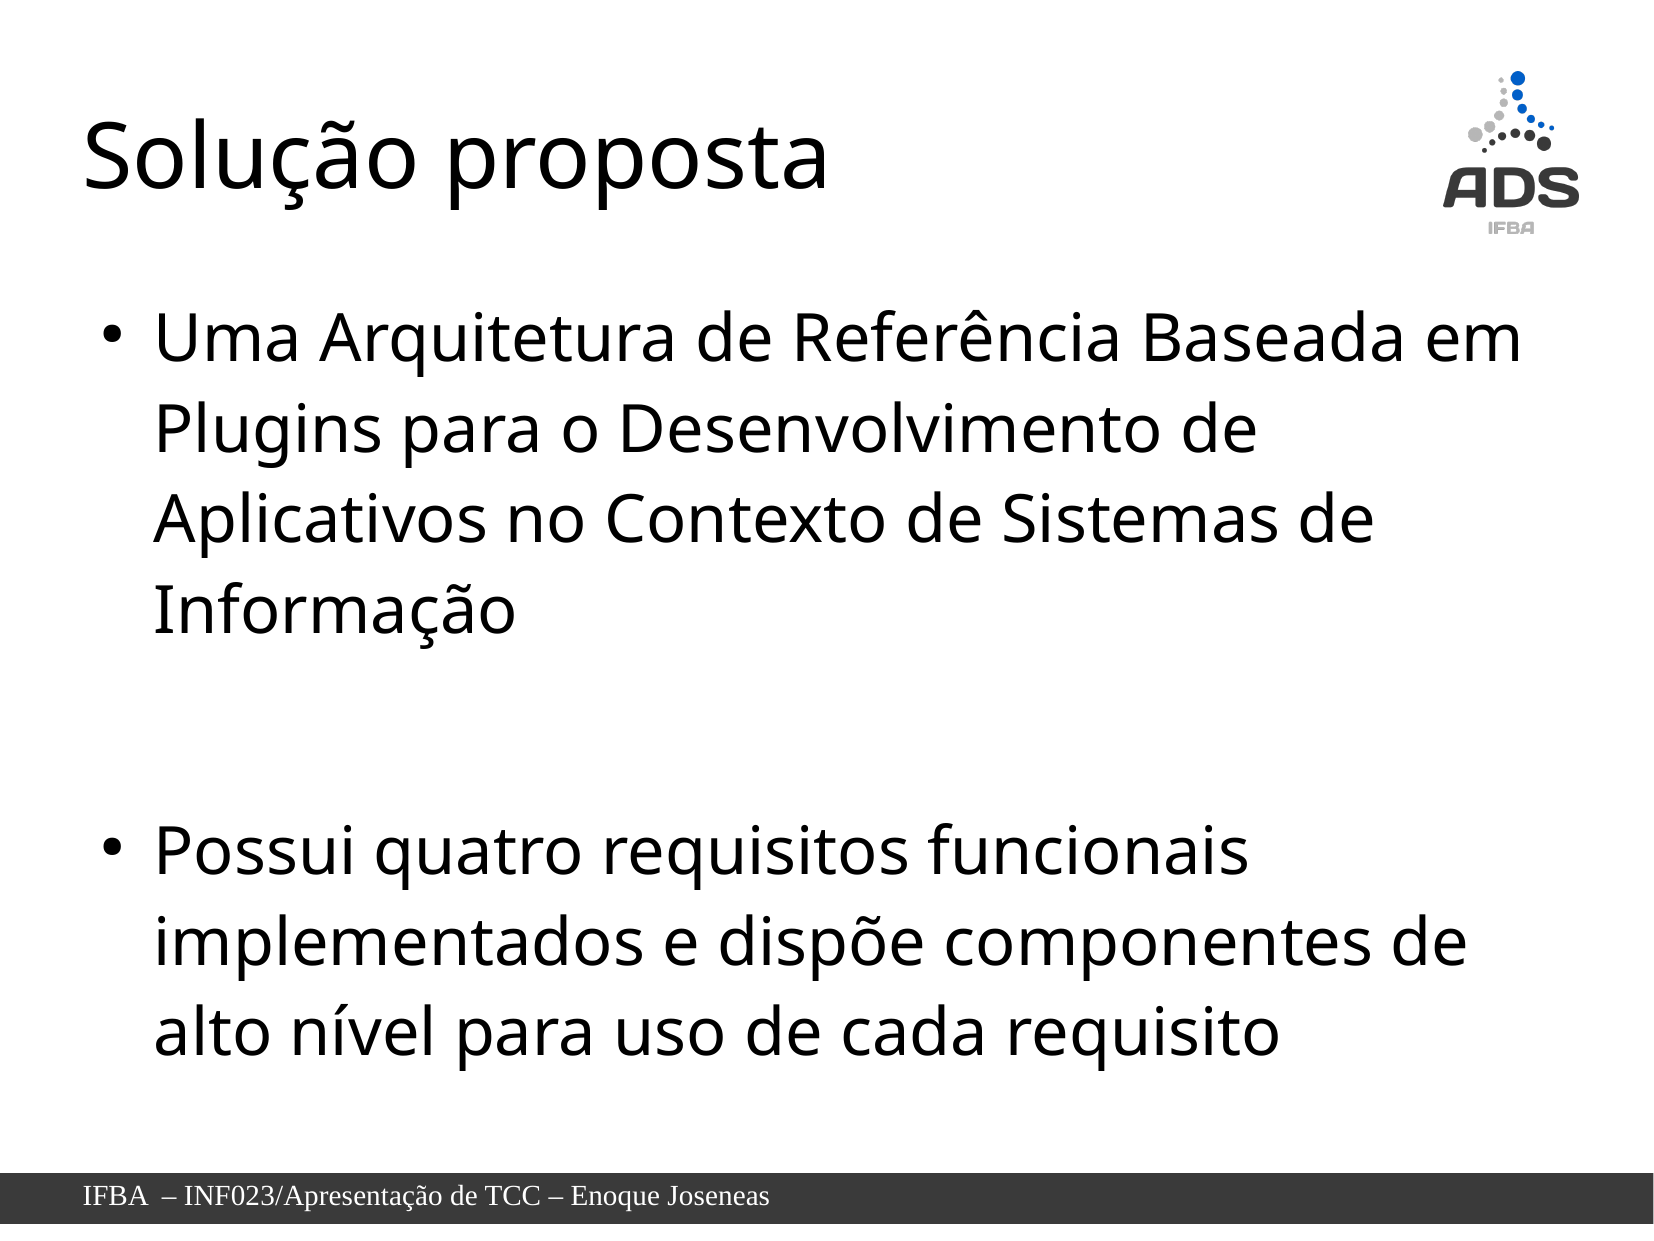

# Solução proposta
Uma Arquitetura de Referência Baseada em Plugins para o Desenvolvimento de Aplicativos no Contexto de Sistemas de Informação
Possui quatro requisitos funcionais implementados e dispõe componentes de alto nível para uso de cada requisito